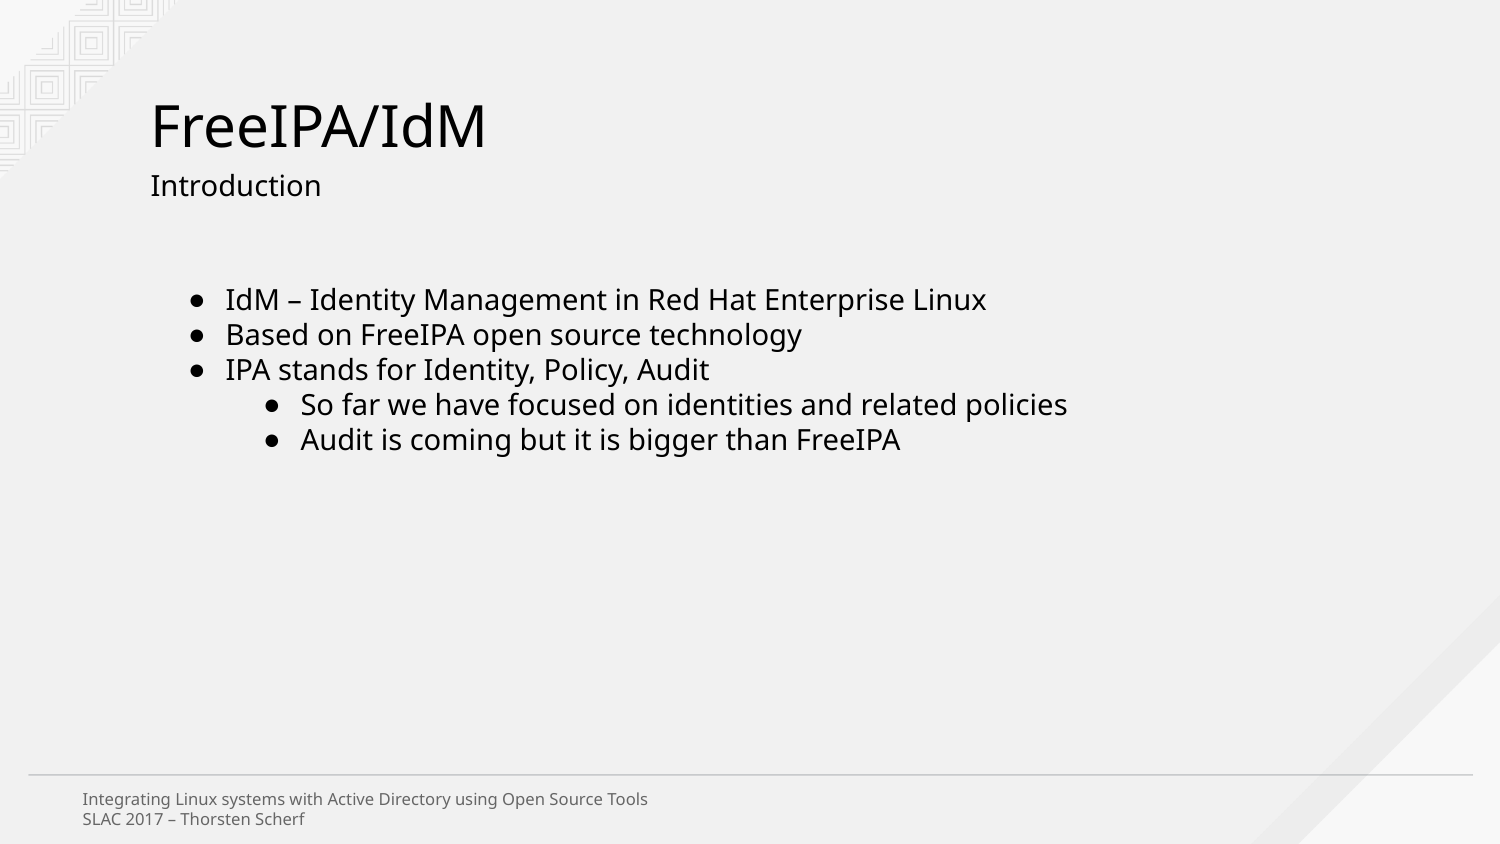

FreeIPA/IdM
Introduction
# IdM – Identity Management in Red Hat Enterprise Linux
Based on FreeIPA open source technology
IPA stands for Identity, Policy, Audit
So far we have focused on identities and related policies
Audit is coming but it is bigger than FreeIPA